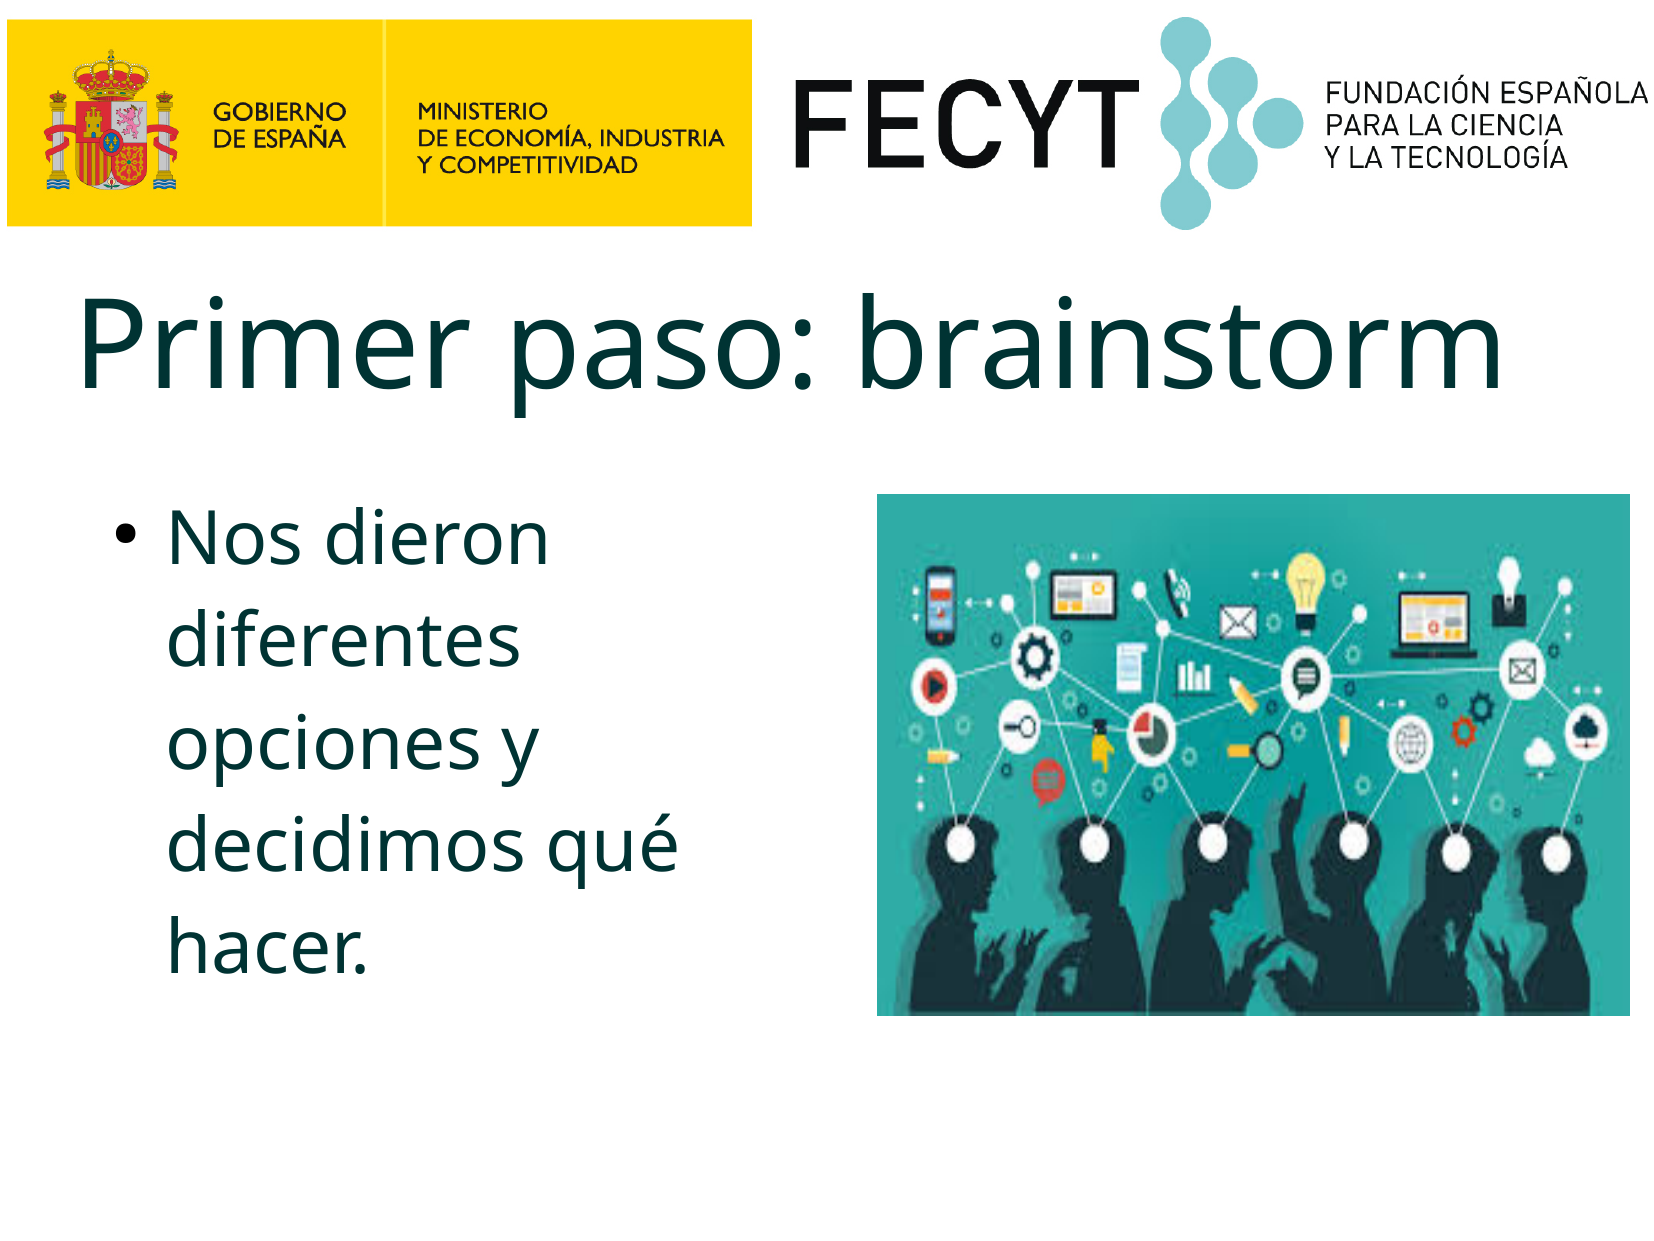

# Primer paso: brainstorm
Nos dieron diferentes opciones y decidimos qué hacer.